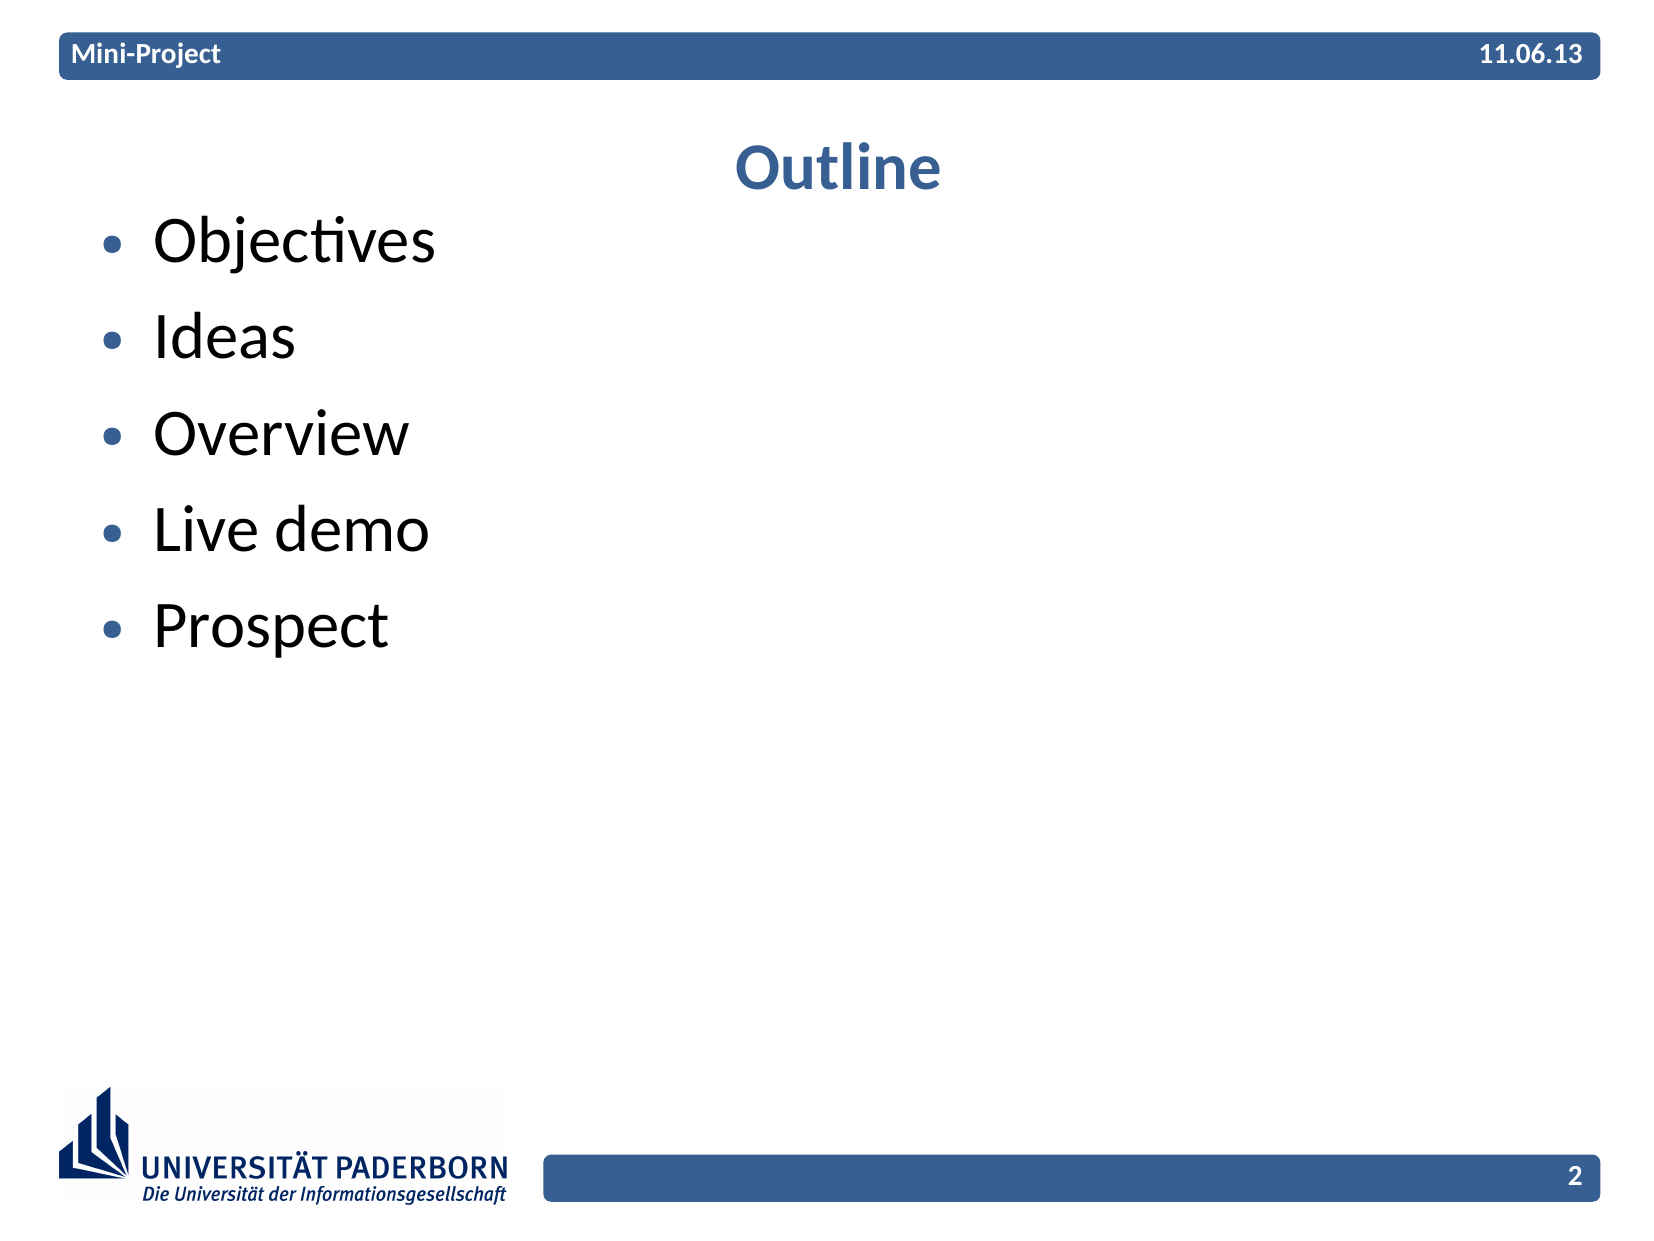

Mini-Project
11.06.13
# Outline
Objectives
Ideas
Overview
Live demo
Prospect
2